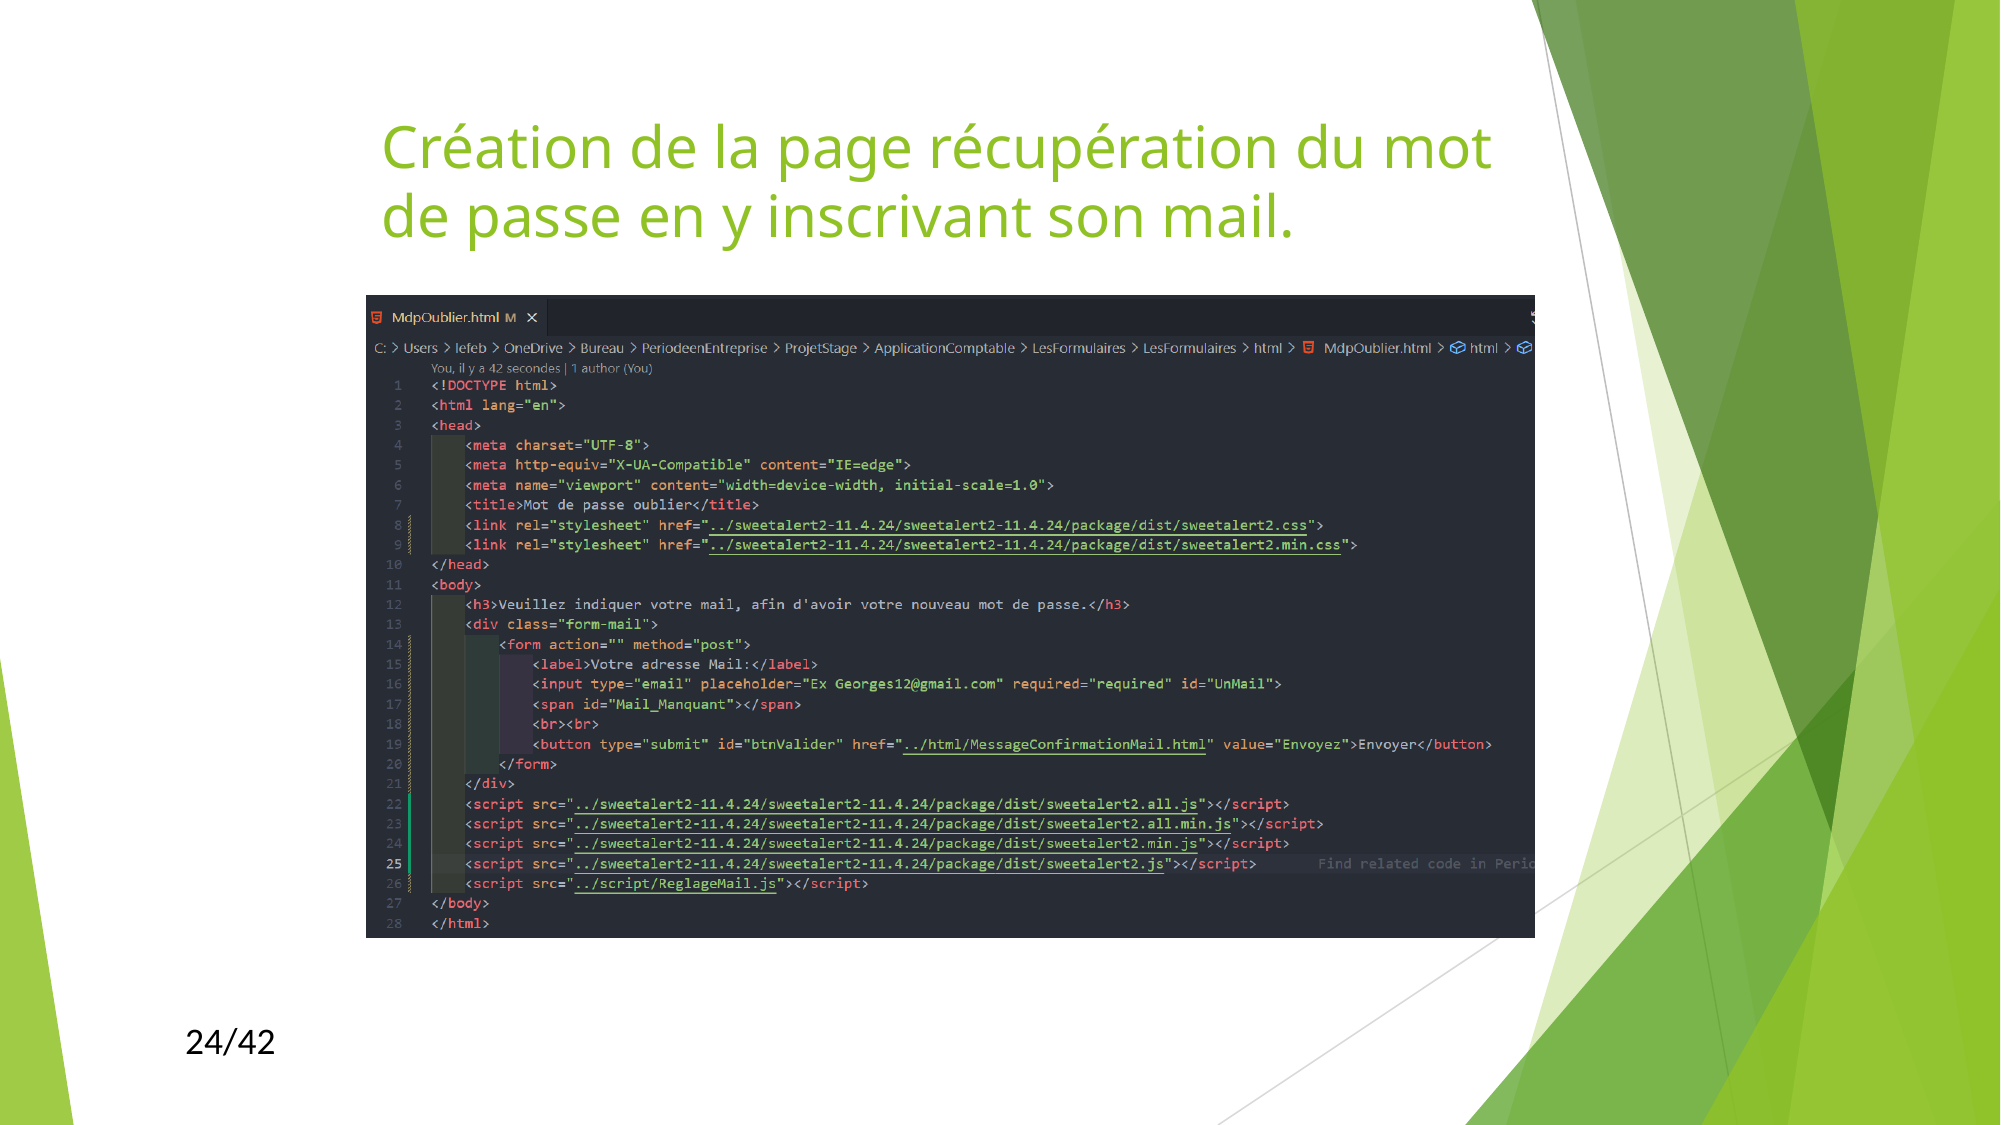

# Création de la page récupération du mot de passe en y inscrivant son mail.
24/42